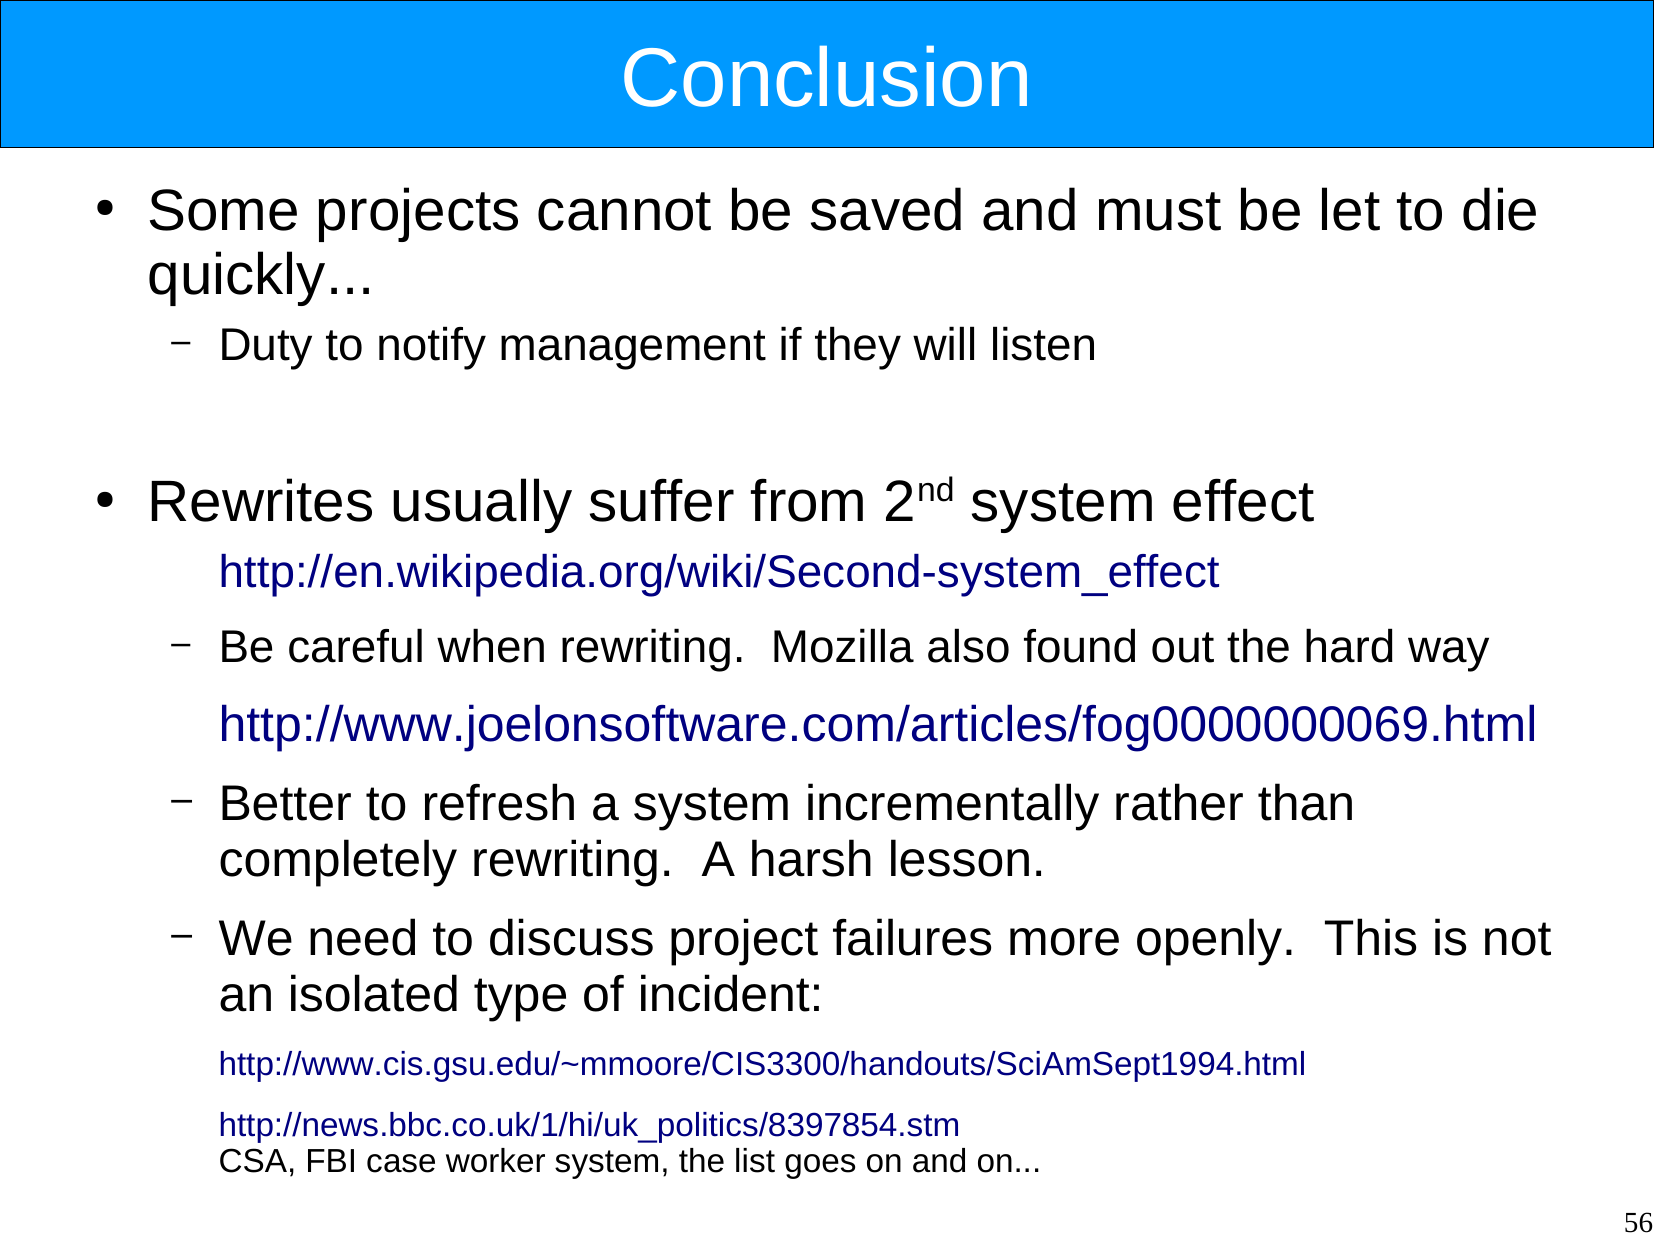

# Conclusion
Some projects cannot be saved and must be let to die quickly...
Duty to notify management if they will listen
Rewrites usually suffer from 2nd system effect
http://en.wikipedia.org/wiki/Second-system_effect
Be careful when rewriting. Mozilla also found out the hard way
http://www.joelonsoftware.com/articles/fog0000000069.html
Better to refresh a system incrementally rather than completely rewriting. A harsh lesson.
We need to discuss project failures more openly. This is not an isolated type of incident:
http://www.cis.gsu.edu/~mmoore/CIS3300/handouts/SciAmSept1994.html
http://news.bbc.co.uk/1/hi/uk_politics/8397854.stm
CSA, FBI case worker system, the list goes on and on...
56